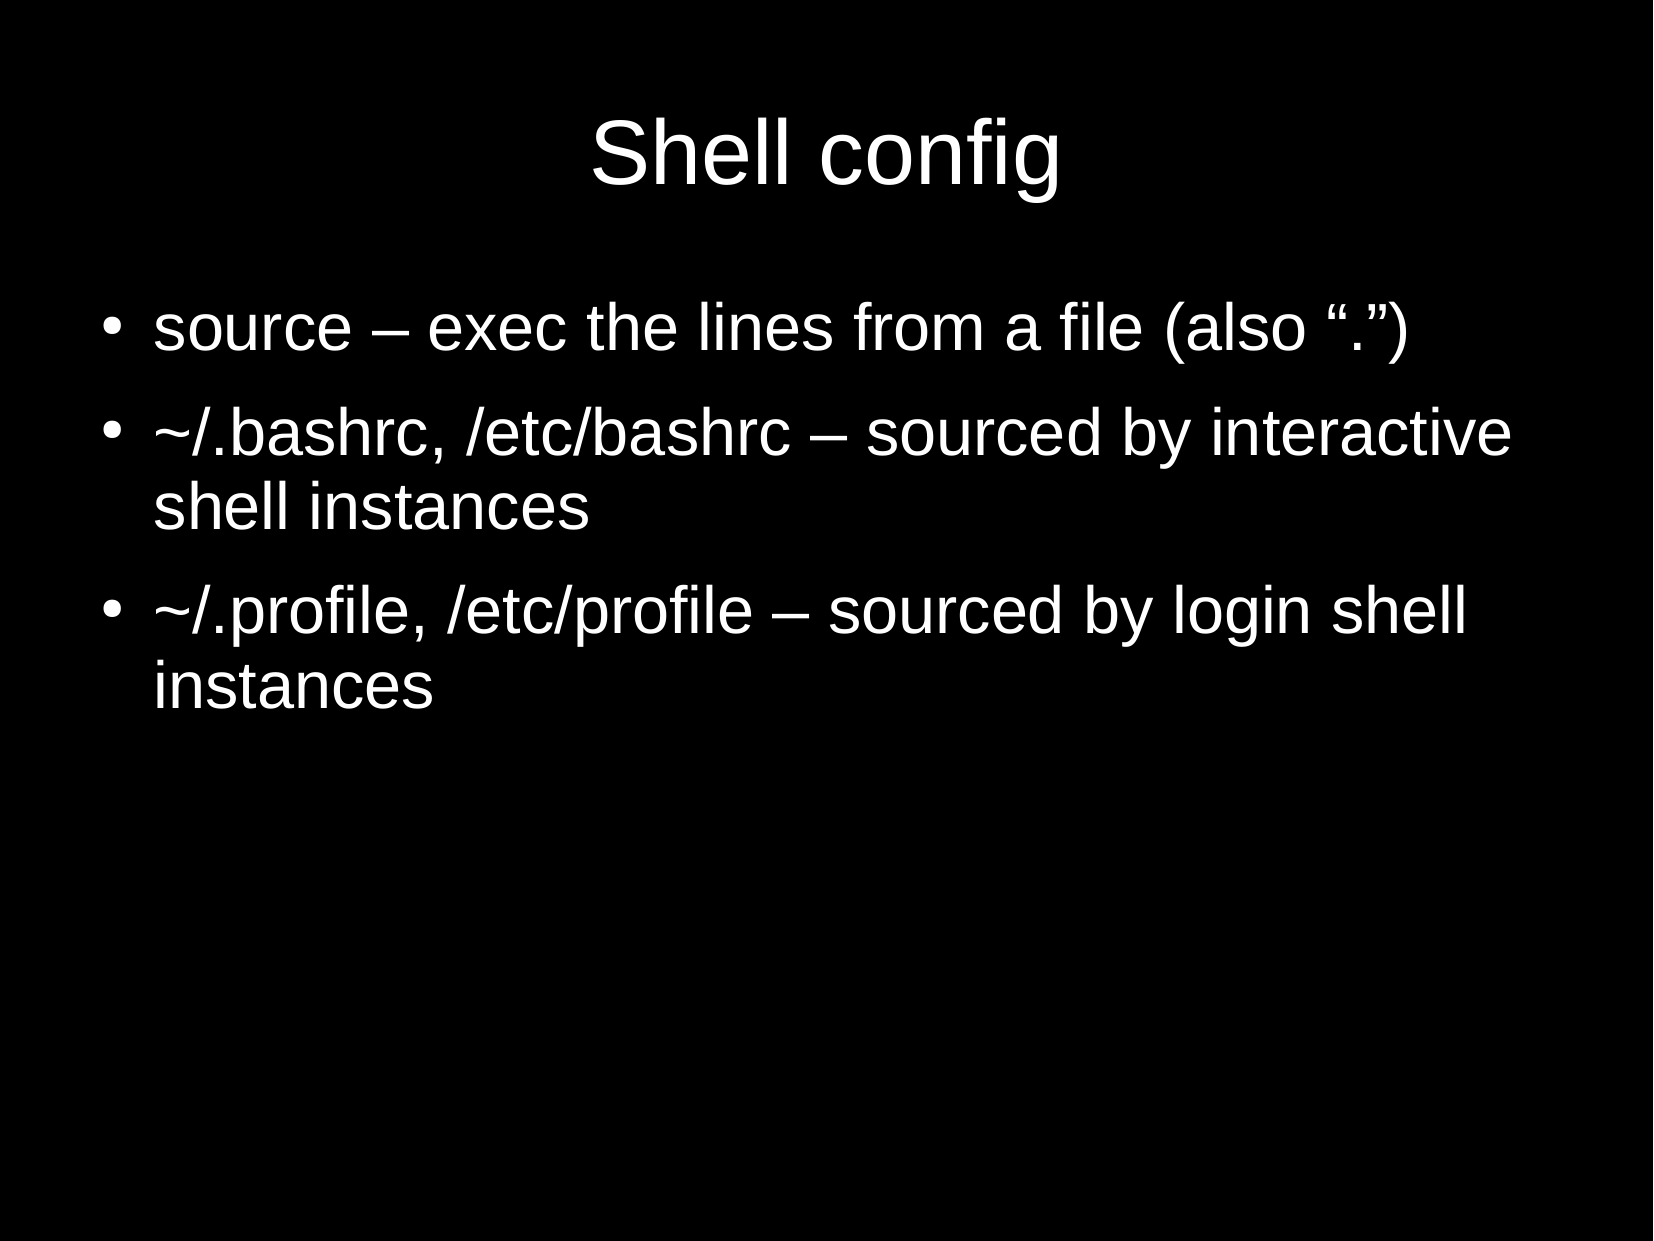

# Shell config
source – exec the lines from a file (also “.”)
~/.bashrc, /etc/bashrc – sourced by interactive shell instances
~/.profile, /etc/profile – sourced by login shell instances